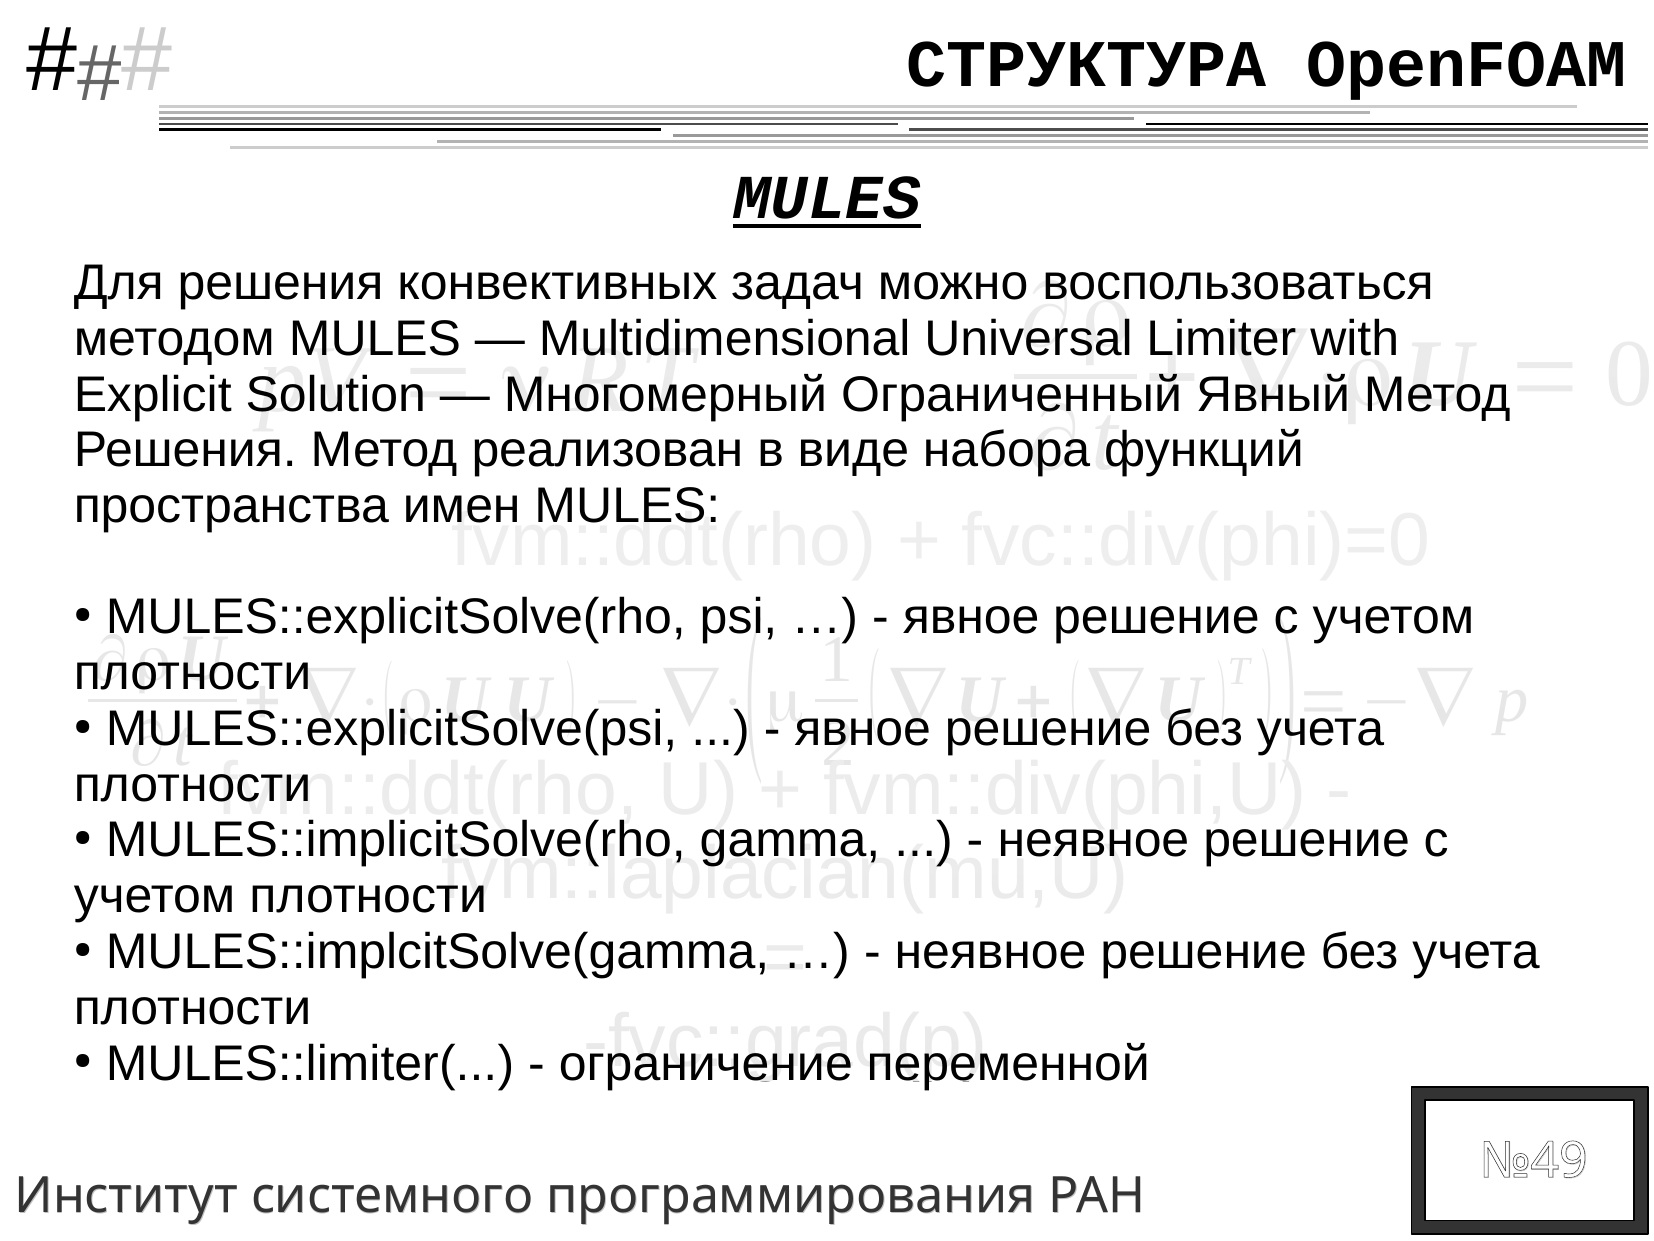

# MULES
Для решения конвективных задач можно воспользоваться методом MULES — Multidimensional Universal Limiter with Explicit Solution — Многомерный Ограниченный Явный Метод Решения. Метод реализован в виде набора функций пространства имен MULES:
 MULES::explicitSolve(rho, psi, …) - явное решение с учетом плотности
 MULES::explicitSolve(psi, ...) - явное решение без учета плотности
 MULES::implicitSolve(rho, gamma, ...) - неявное решение с учетом плотности
 MULES::implcitSolve(gamma, …) - неявное решение без учета плотности
 MULES::limiter(...) - ограничение переменной